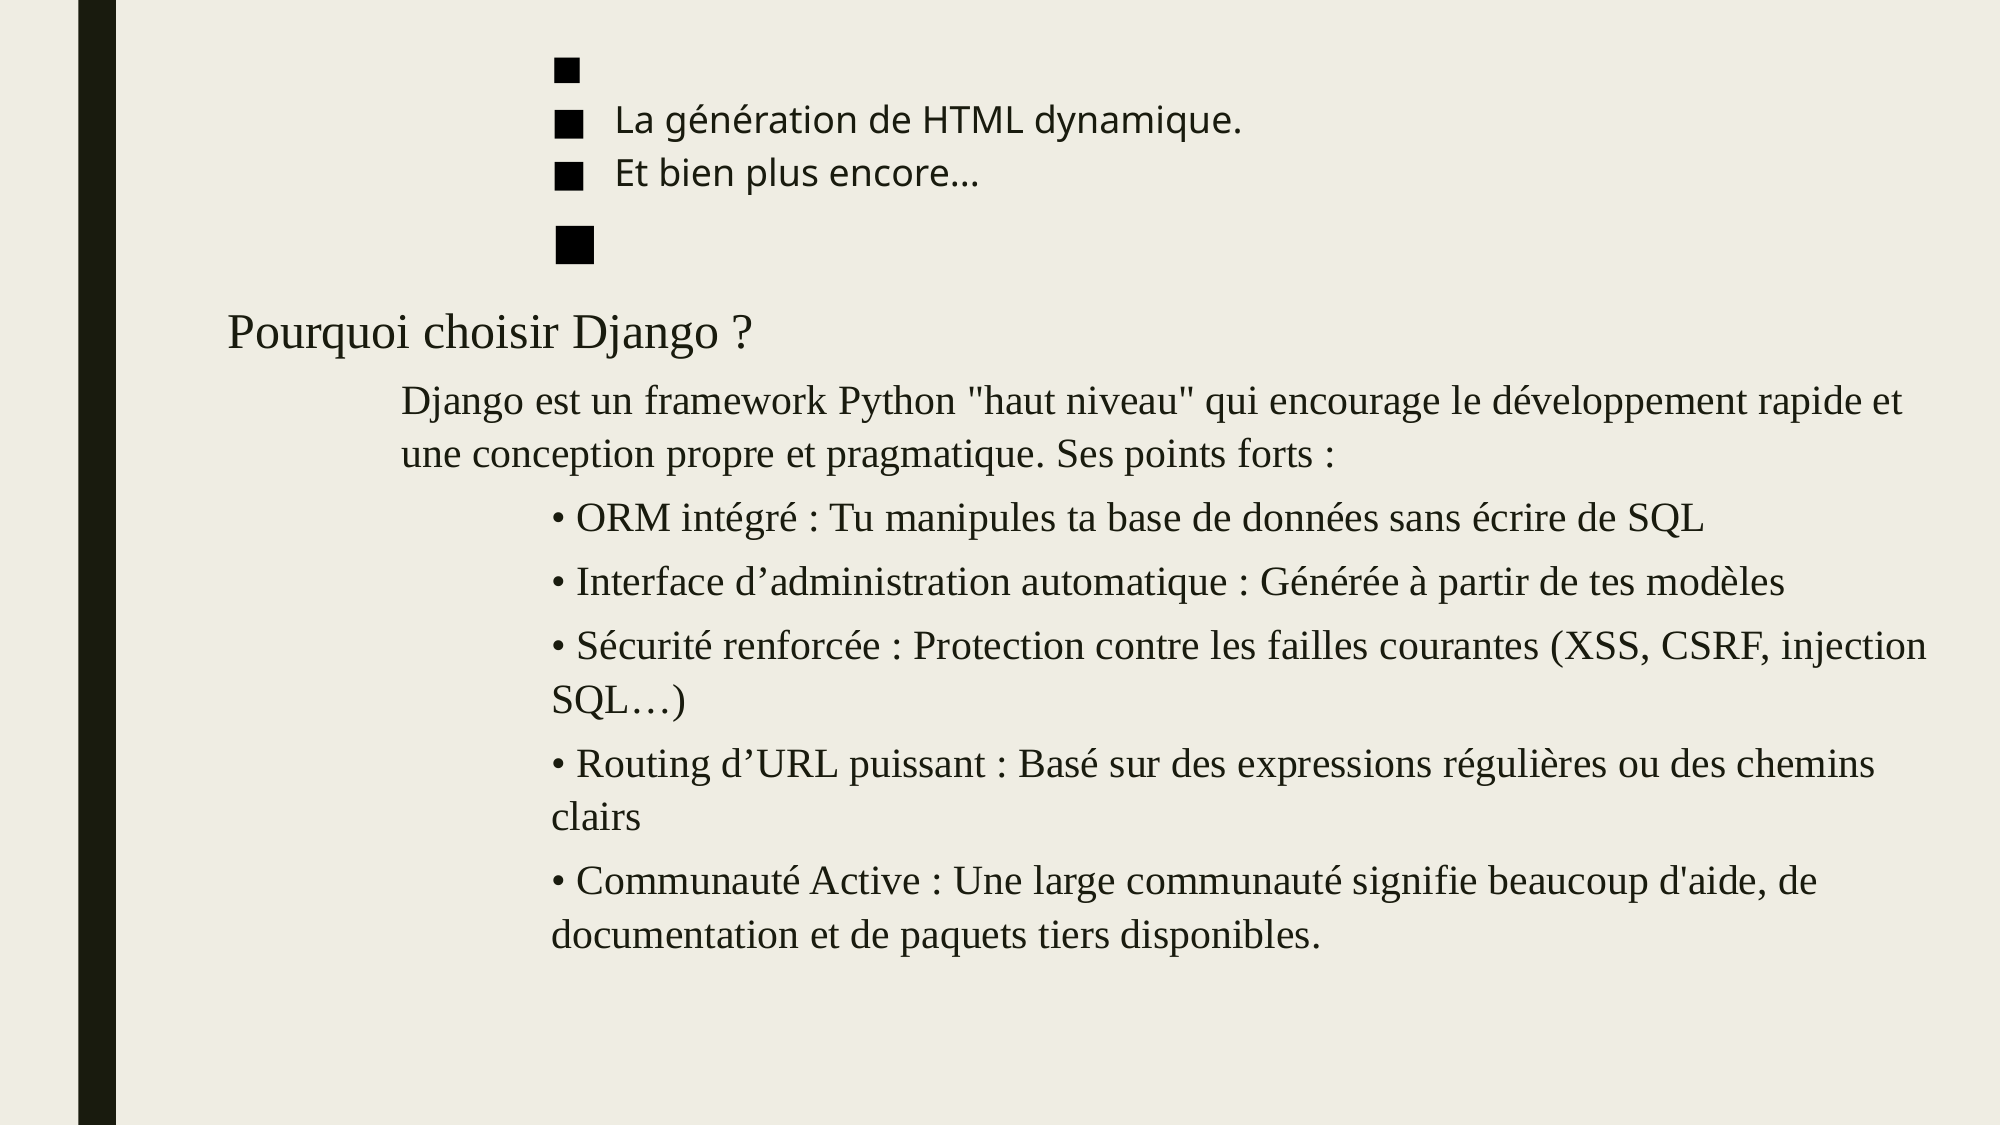

# La génération de HTML dynamique.
Et bien plus encore...
Pourquoi choisir Django ?
Django est un framework Python "haut niveau" qui encourage le développement rapide et une conception propre et pragmatique. Ses points forts :
• ORM intégré : Tu manipules ta base de données sans écrire de SQL
• Interface d’administration automatique : Générée à partir de tes modèles
• Sécurité renforcée : Protection contre les failles courantes (XSS, CSRF, injection SQL…)
• Routing d’URL puissant : Basé sur des expressions régulières ou des chemins clairs
• Communauté Active : Une large communauté signifie beaucoup d'aide, de documentation et de paquets tiers disponibles.